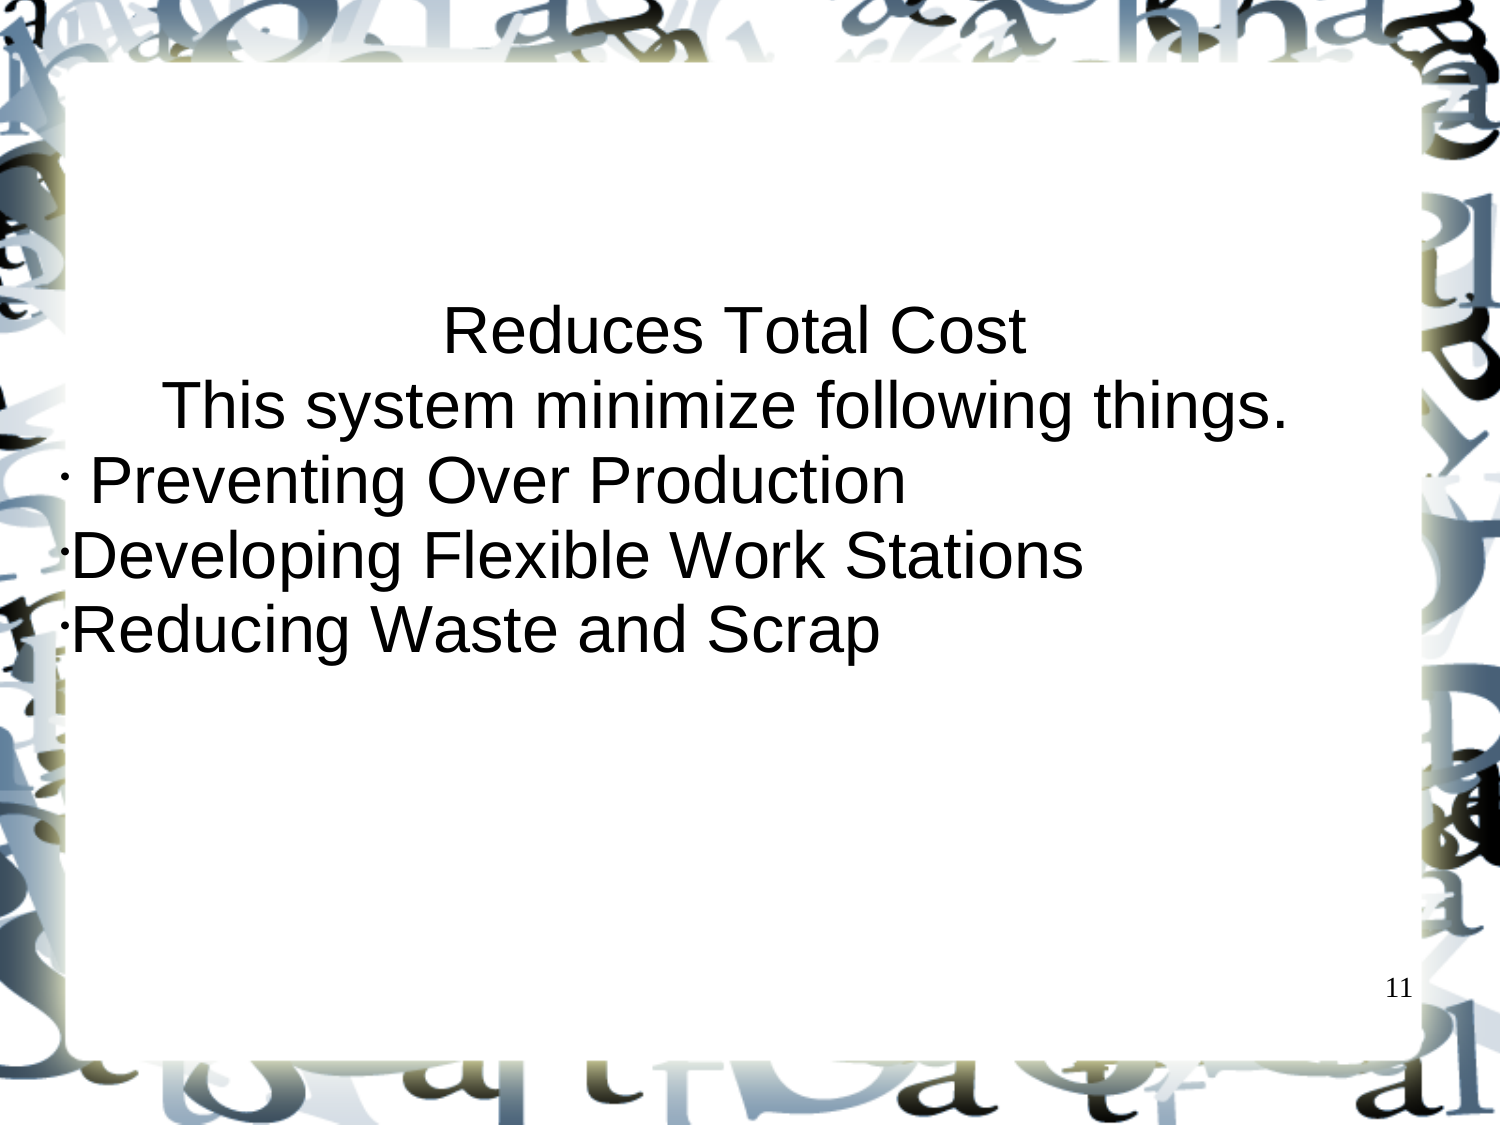

# Reduces Total Cost
This system minimize following things.
 Preventing Over Production
Developing Flexible Work Stations
Reducing Waste and Scrap
11